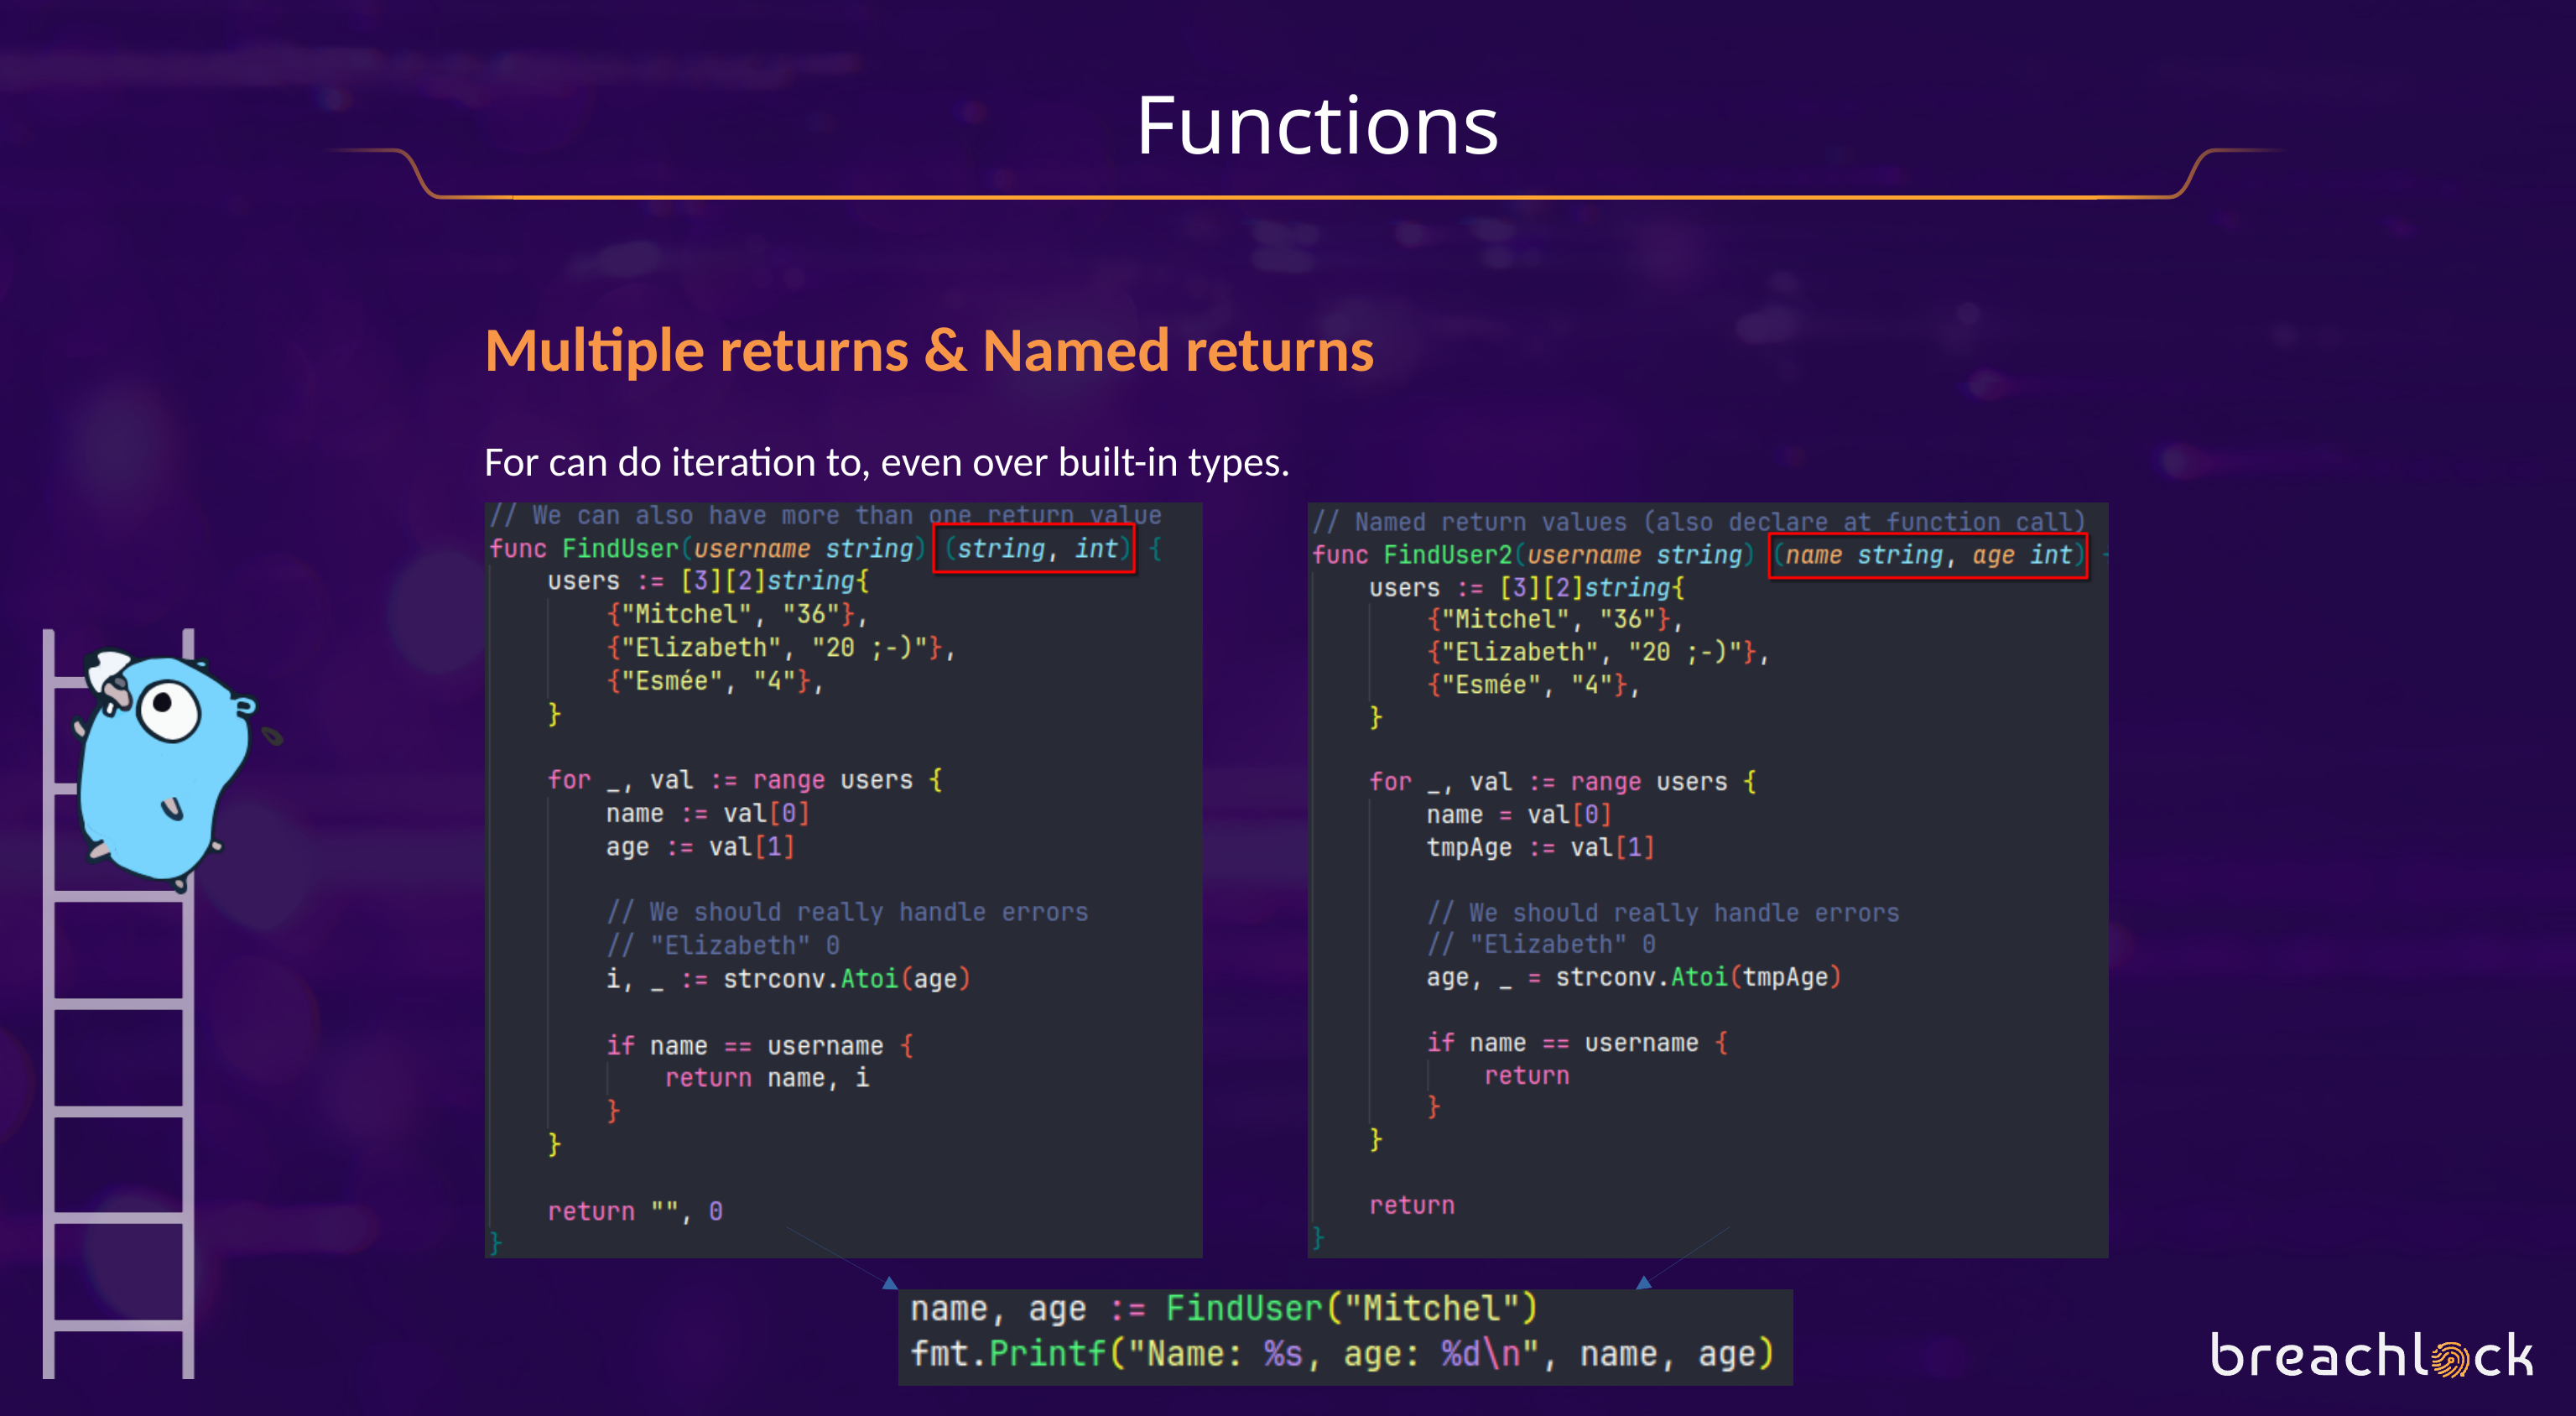

Functions
Multiple returns & Named returns
For can do iteration to, even over built-in types.